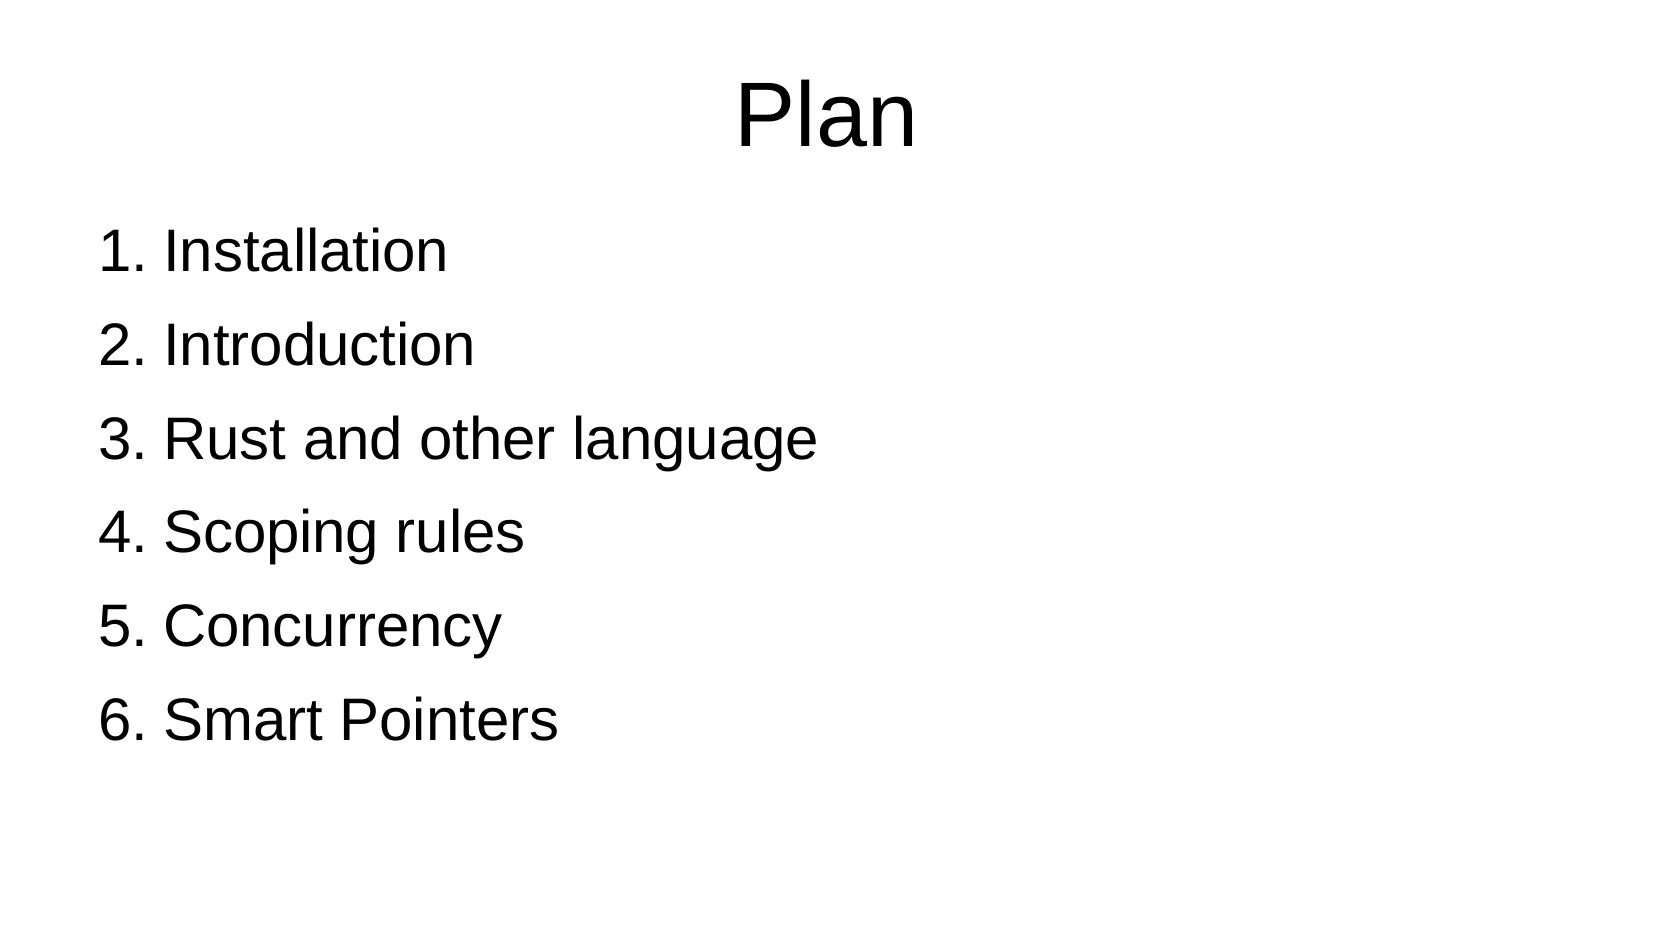

# Plan
 Installation
 Introduction
 Rust and other language
 Scoping rules
 Concurrency
 Smart Pointers